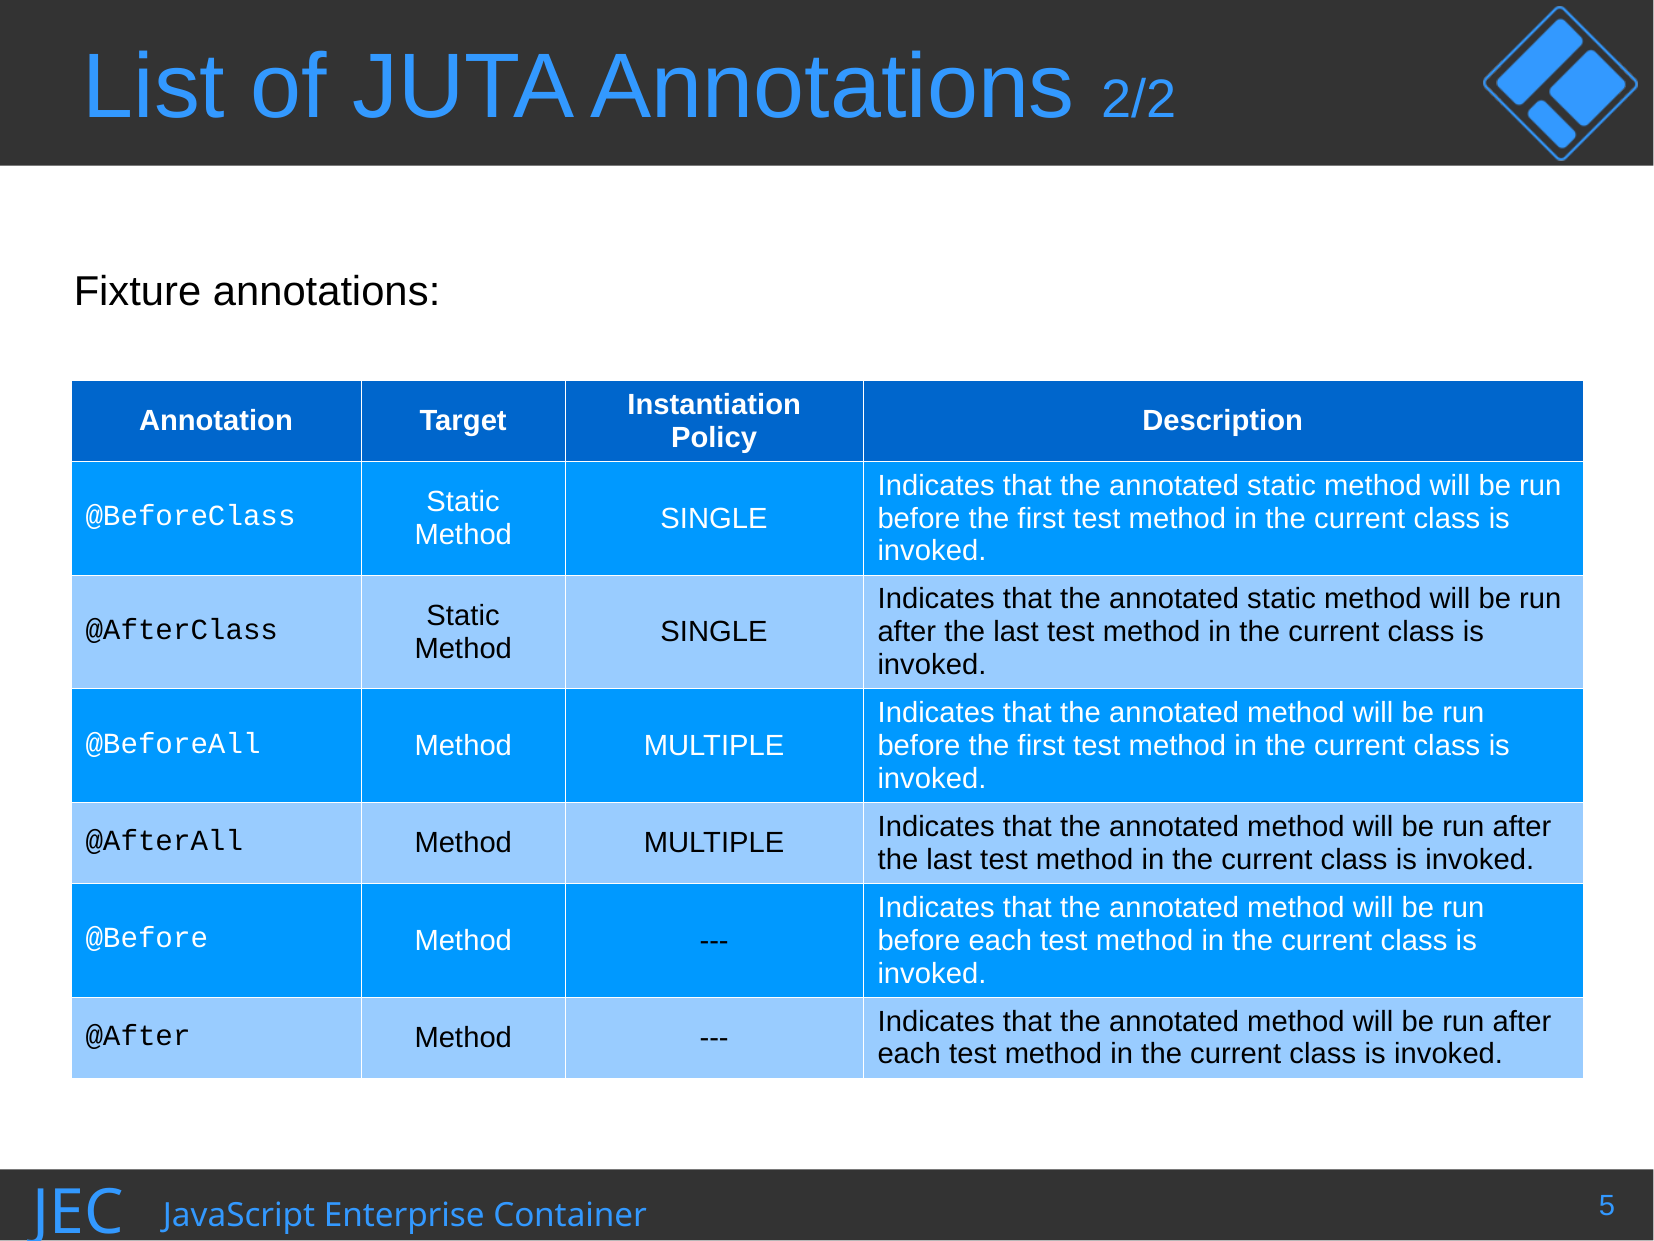

# List of JUTA Annotations 2/2
Fixture annotations:
| Annotation | Target | Instantiation Policy | Description |
| --- | --- | --- | --- |
| @BeforeClass | Static Method | SINGLE | Indicates that the annotated static method will be run before the first test method in the current class is invoked. |
| @AfterClass | Static Method | SINGLE | Indicates that the annotated static method will be run after the last test method in the current class is invoked. |
| @BeforeAll | Method | MULTIPLE | Indicates that the annotated method will be run before the first test method in the current class is invoked. |
| @AfterAll | Method | MULTIPLE | Indicates that the annotated method will be run after the last test method in the current class is invoked. |
| @Before | Method | --- | Indicates that the annotated method will be run before each test method in the current class is invoked. |
| @After | Method | --- | Indicates that the annotated method will be run after each test method in the current class is invoked. |
JEC
5
JavaScript Enterprise Container